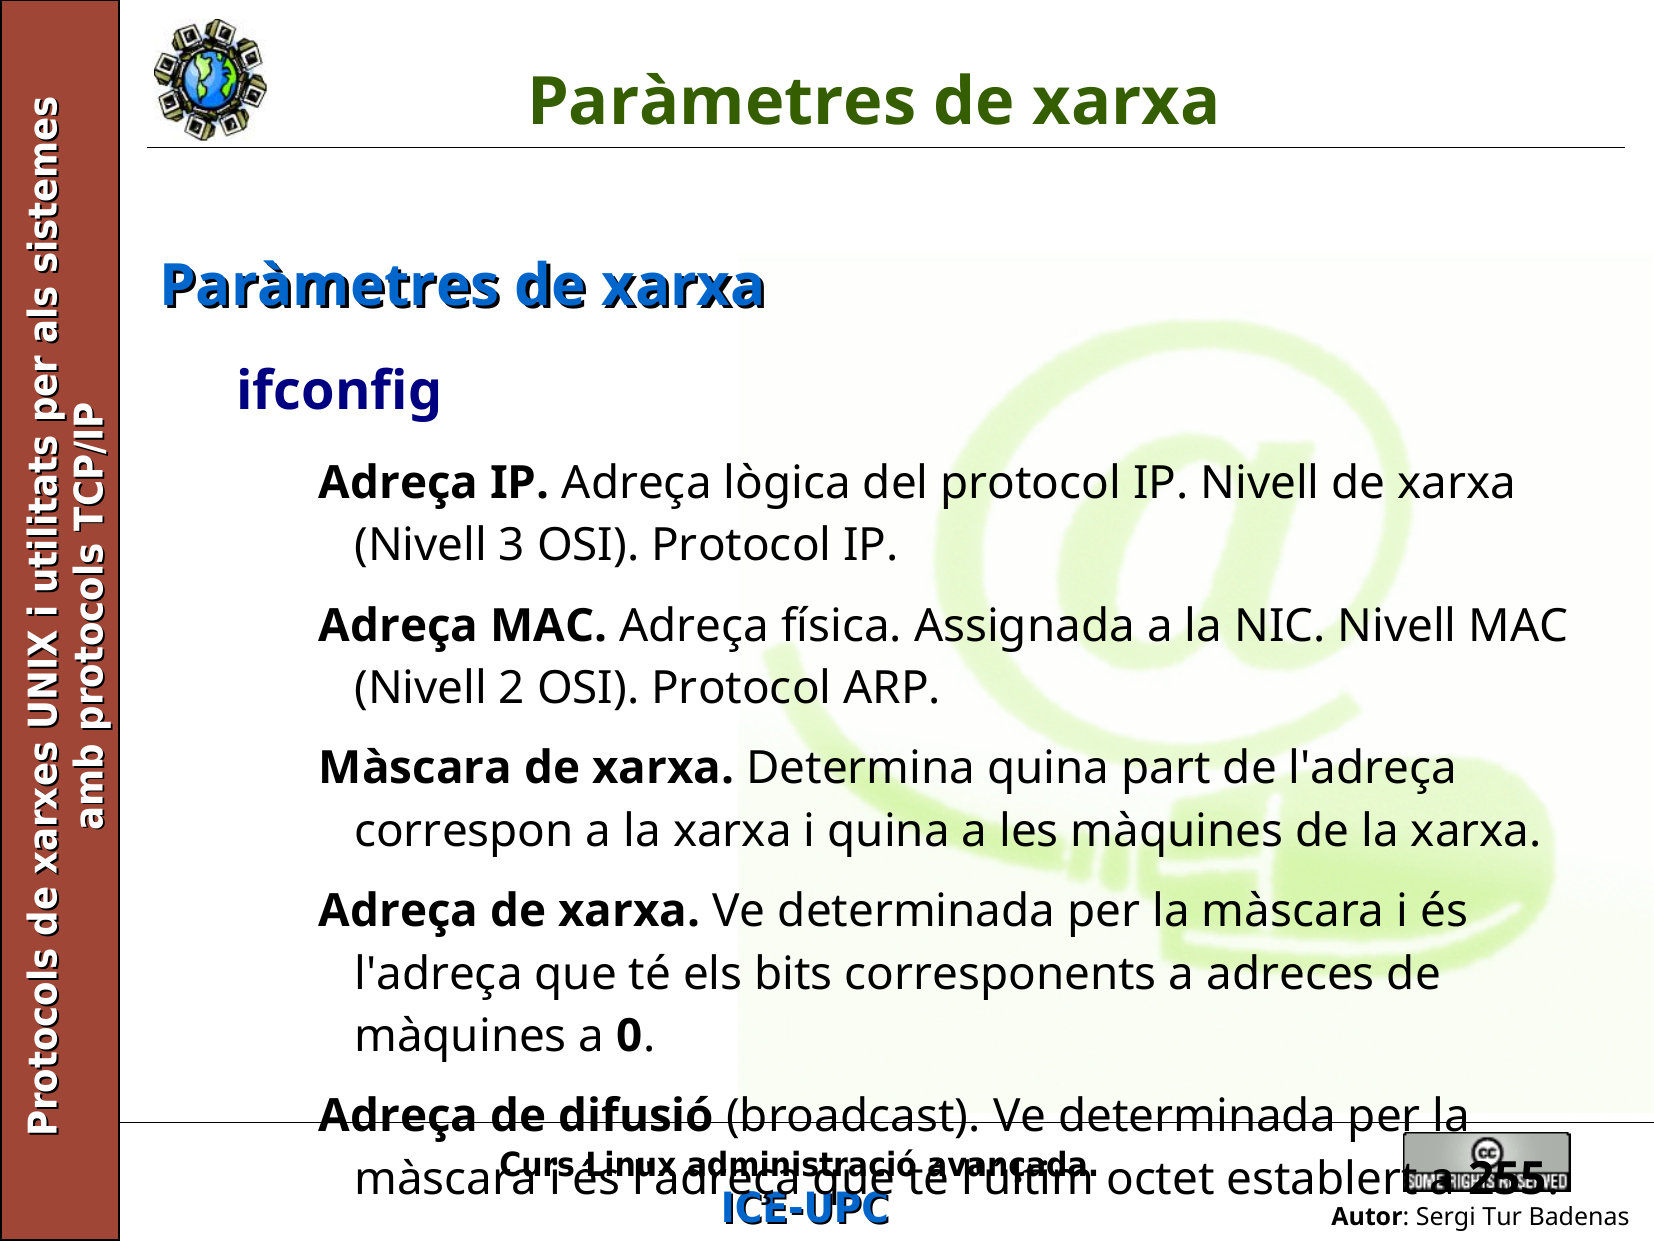

# Paràmetres de xarxa
Paràmetres de xarxa
ifconfig
Adreça IP. Adreça lògica del protocol IP. Nivell de xarxa (Nivell 3 OSI). Protocol IP.
Adreça MAC. Adreça física. Assignada a la NIC. Nivell MAC (Nivell 2 OSI). Protocol ARP.
Màscara de xarxa. Determina quina part de l'adreça correspon a la xarxa i quina a les màquines de la xarxa.
Adreça de xarxa. Ve determinada per la màscara i és l'adreça que té els bits corresponents a adreces de màquines a 0.
Adreça de difusió (broadcast). Ve determinada per la màscara i és l'adreça que té l'últim octet establert a 255.